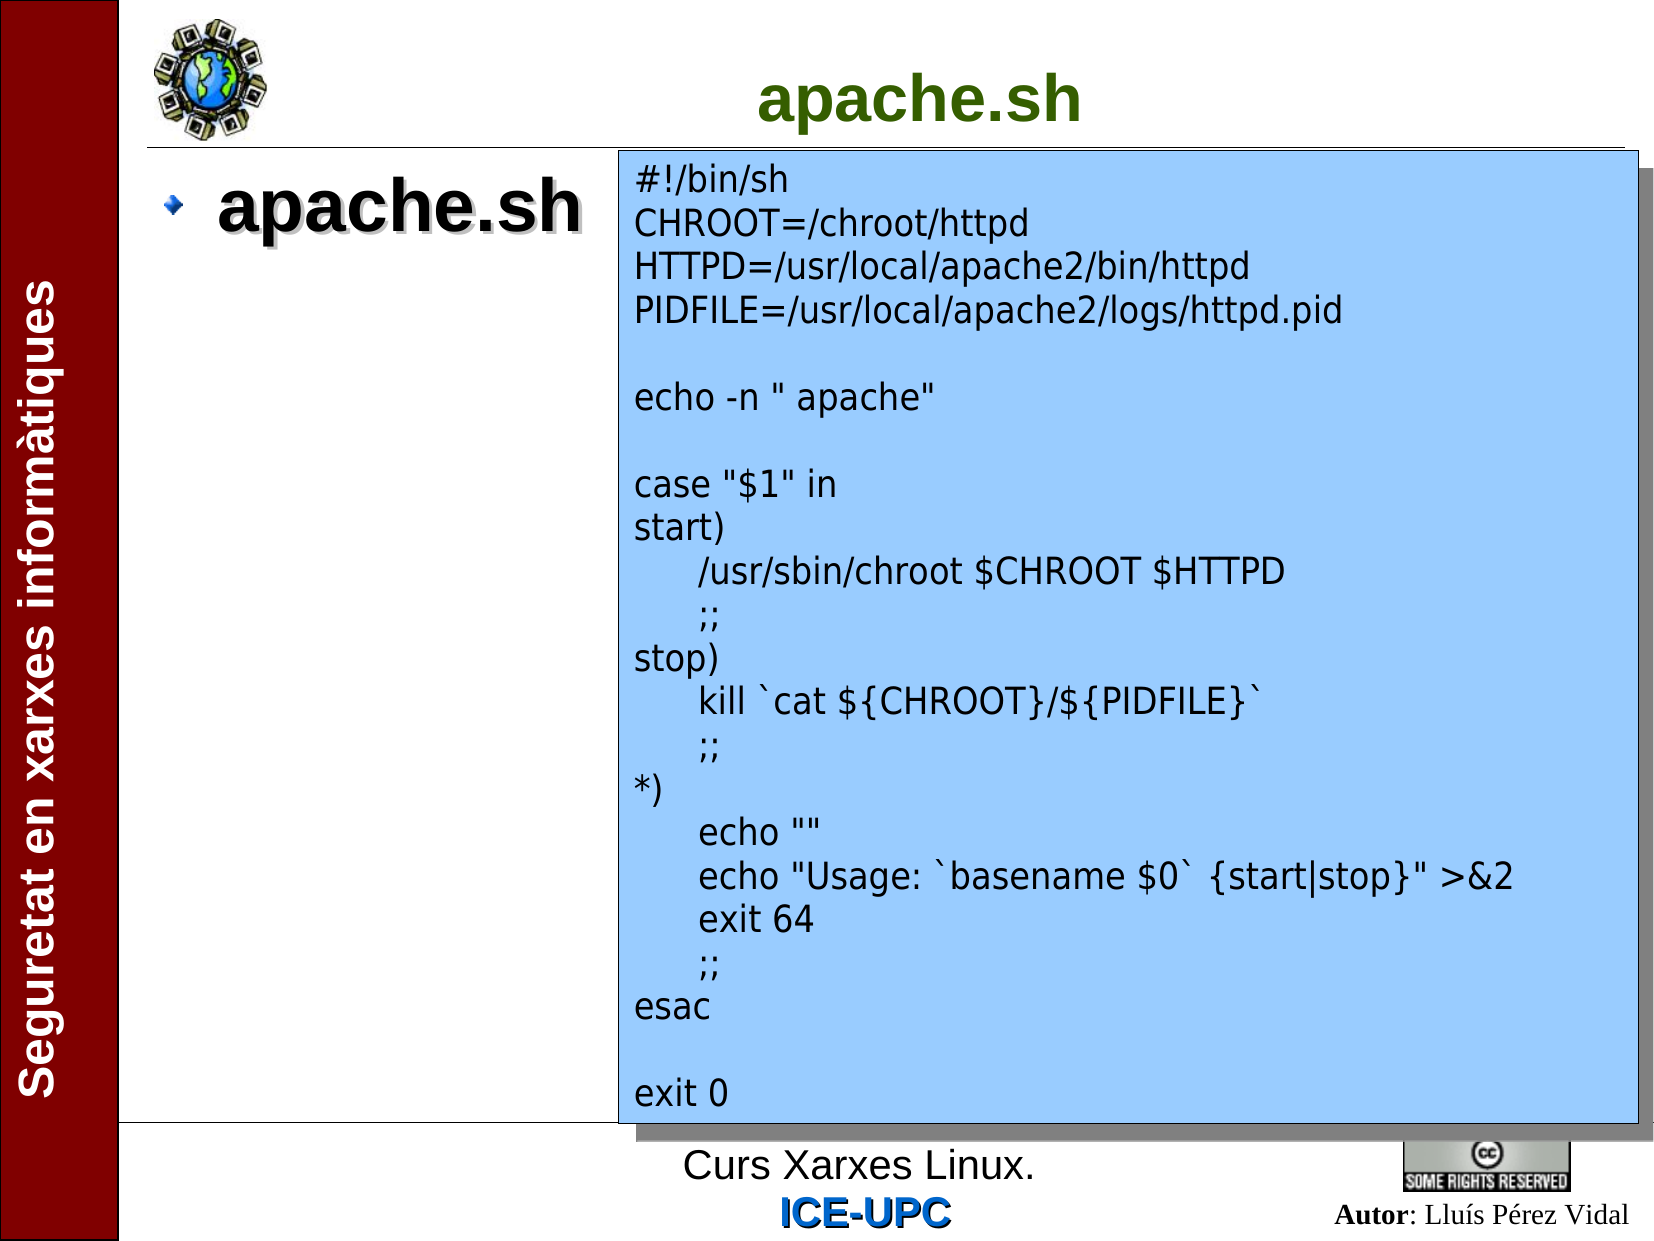

# apache.sh
#!/bin/sh
CHROOT=/chroot/httpd
HTTPD=/usr/local/apache2/bin/httpd
PIDFILE=/usr/local/apache2/logs/httpd.pid
echo -n " apache"
case "$1" in
start)
 /usr/sbin/chroot $CHROOT $HTTPD
 ;;
stop)
 kill `cat ${CHROOT}/${PIDFILE}`
 ;;
*)
 echo ""
 echo "Usage: `basename $0` {start|stop}" >&2
 exit 64
 ;;
esac
exit 0
apache.sh